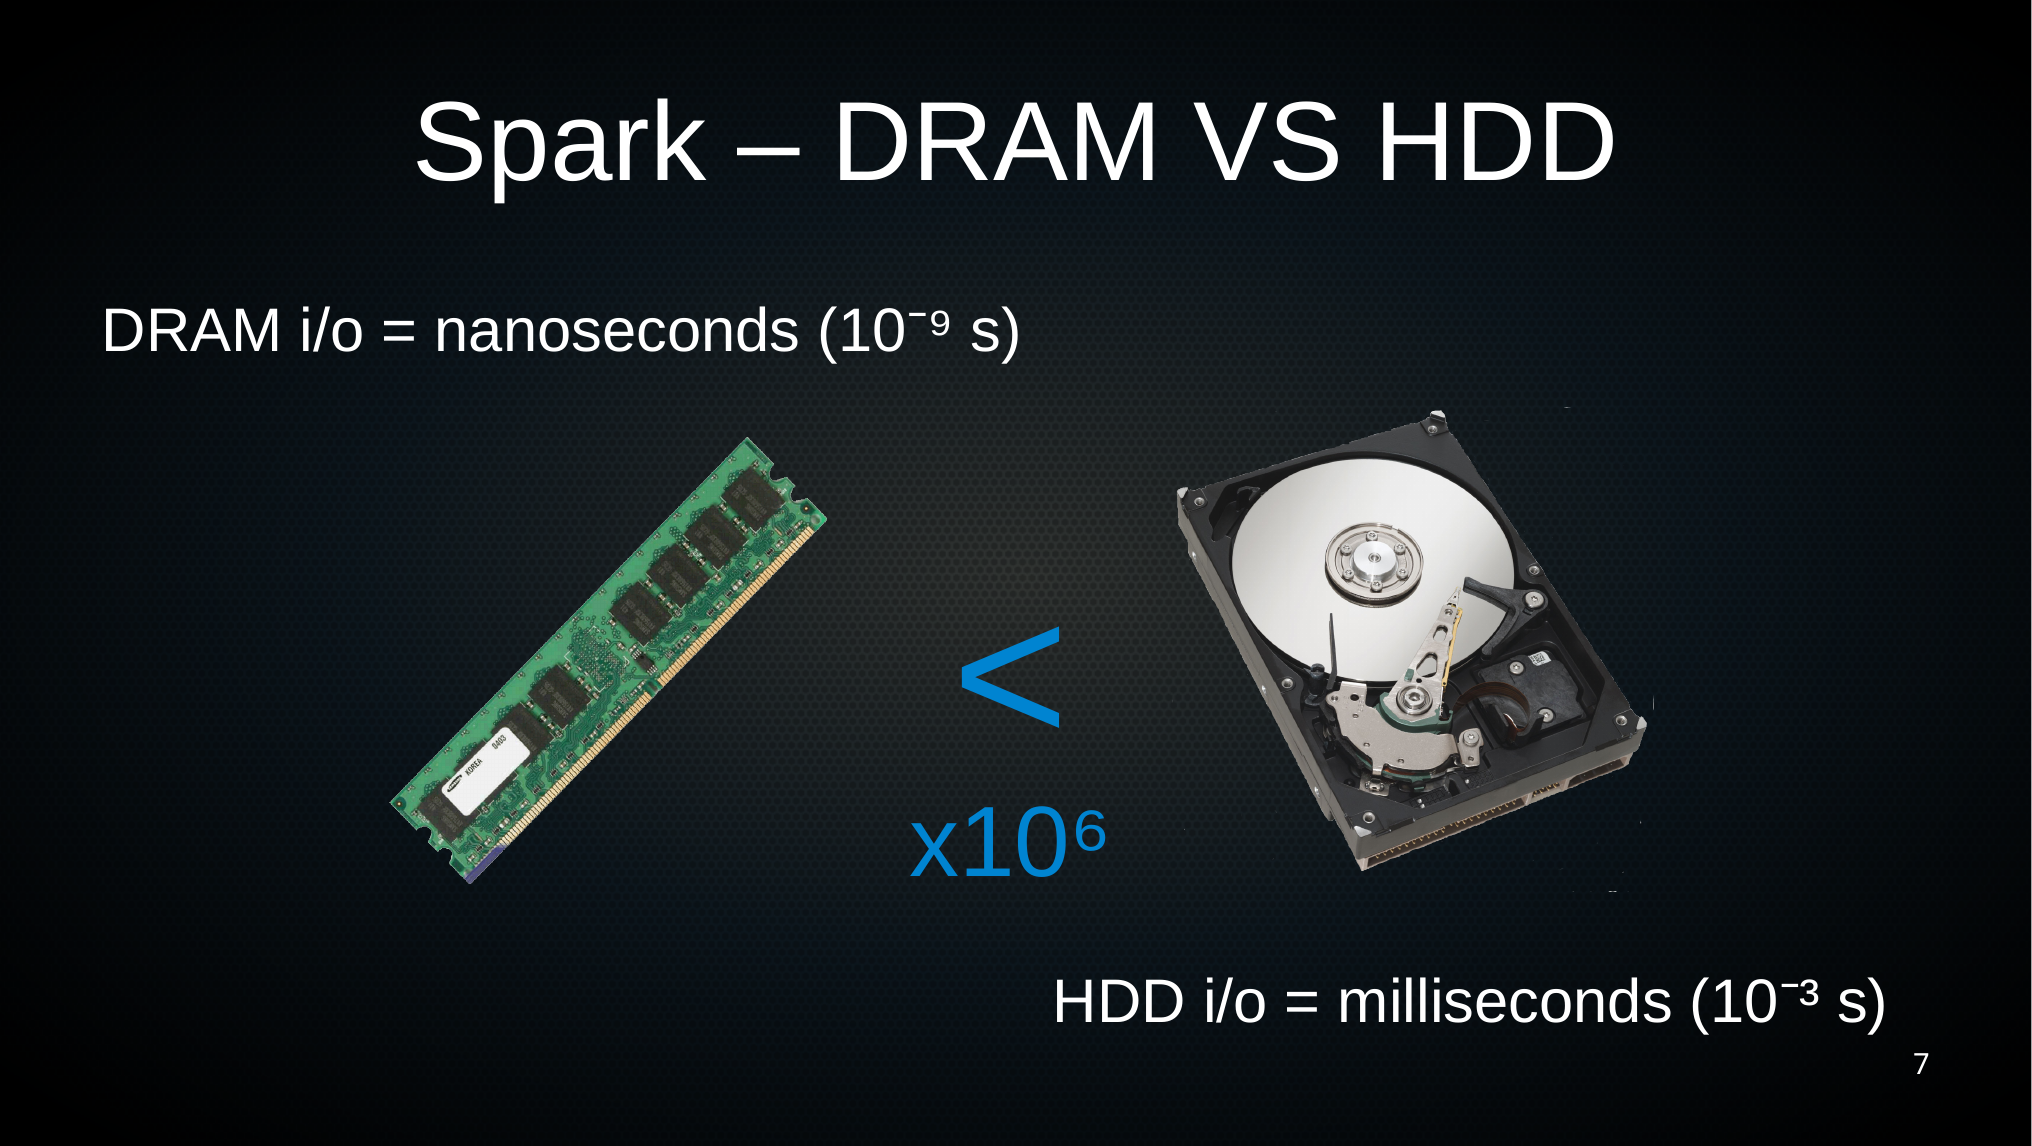

# Spark – DRAM VS HDD
DRAM i/o = nanoseconds (10⁻⁹ s)
HDD i/o = milliseconds (10⁻³ s)
<
x10⁶
7